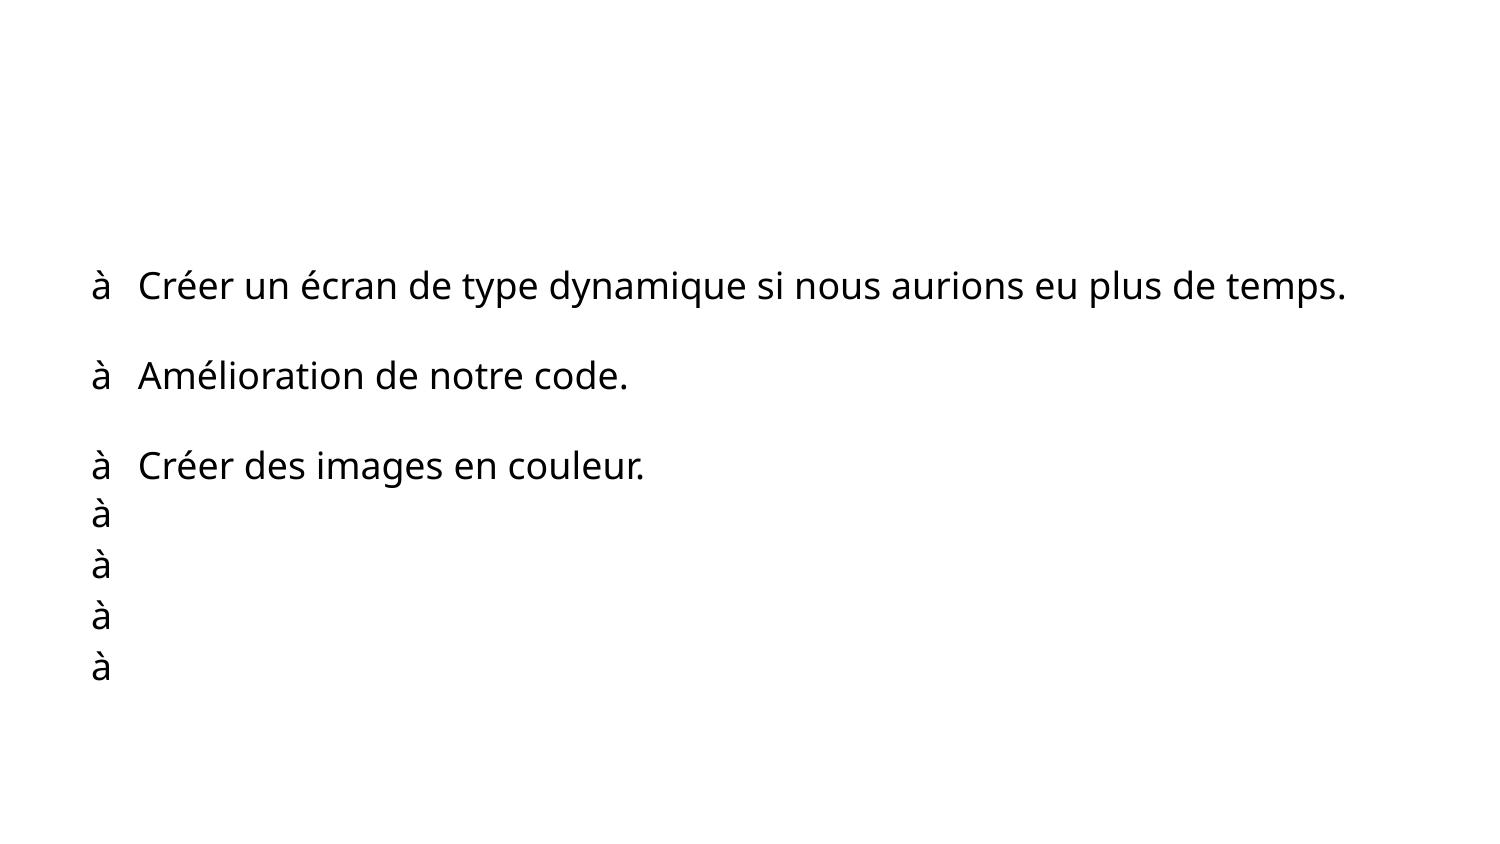

VII. Amélioration
Créer un écran de type dynamique si nous aurions eu plus de temps.
Amélioration de notre code.
Créer des images en couleur.